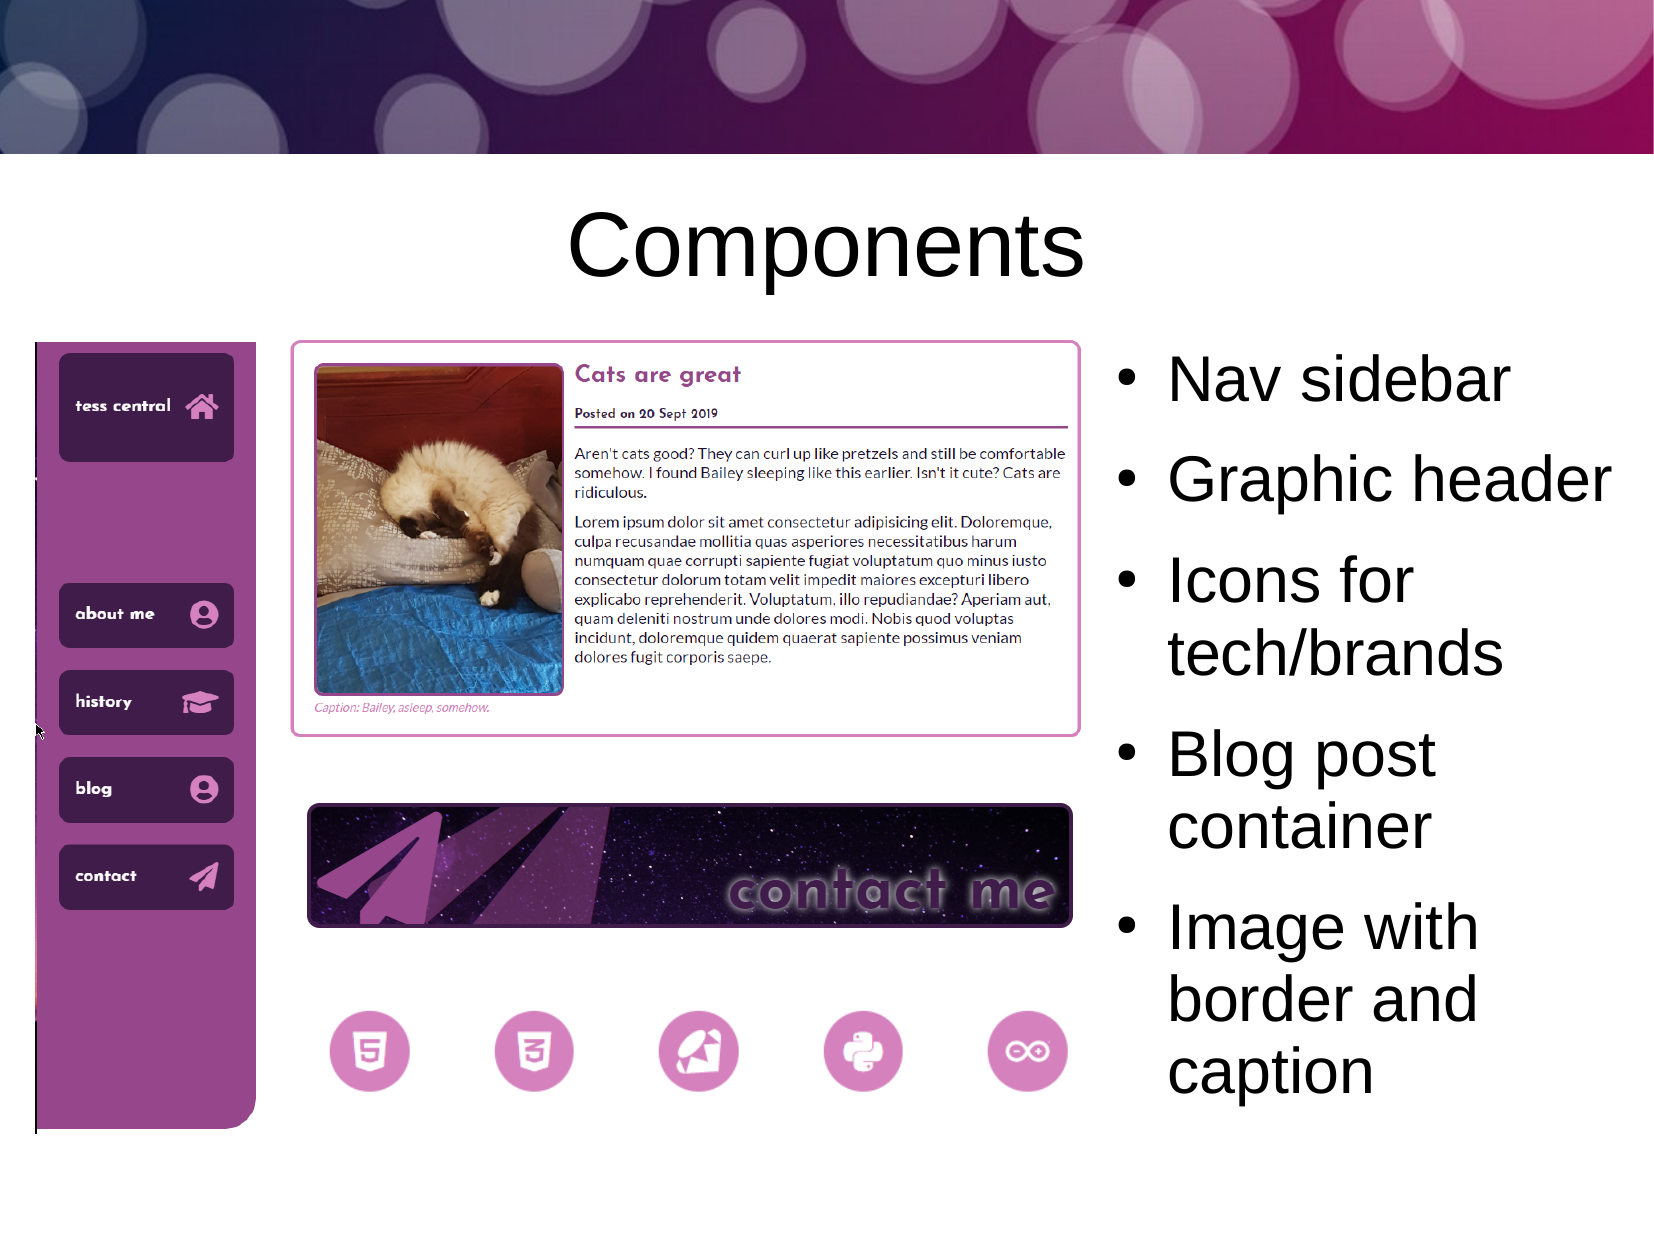

# Components
Nav sidebar
Graphic header
Icons for tech/brands
Blog post container
Image with border and caption